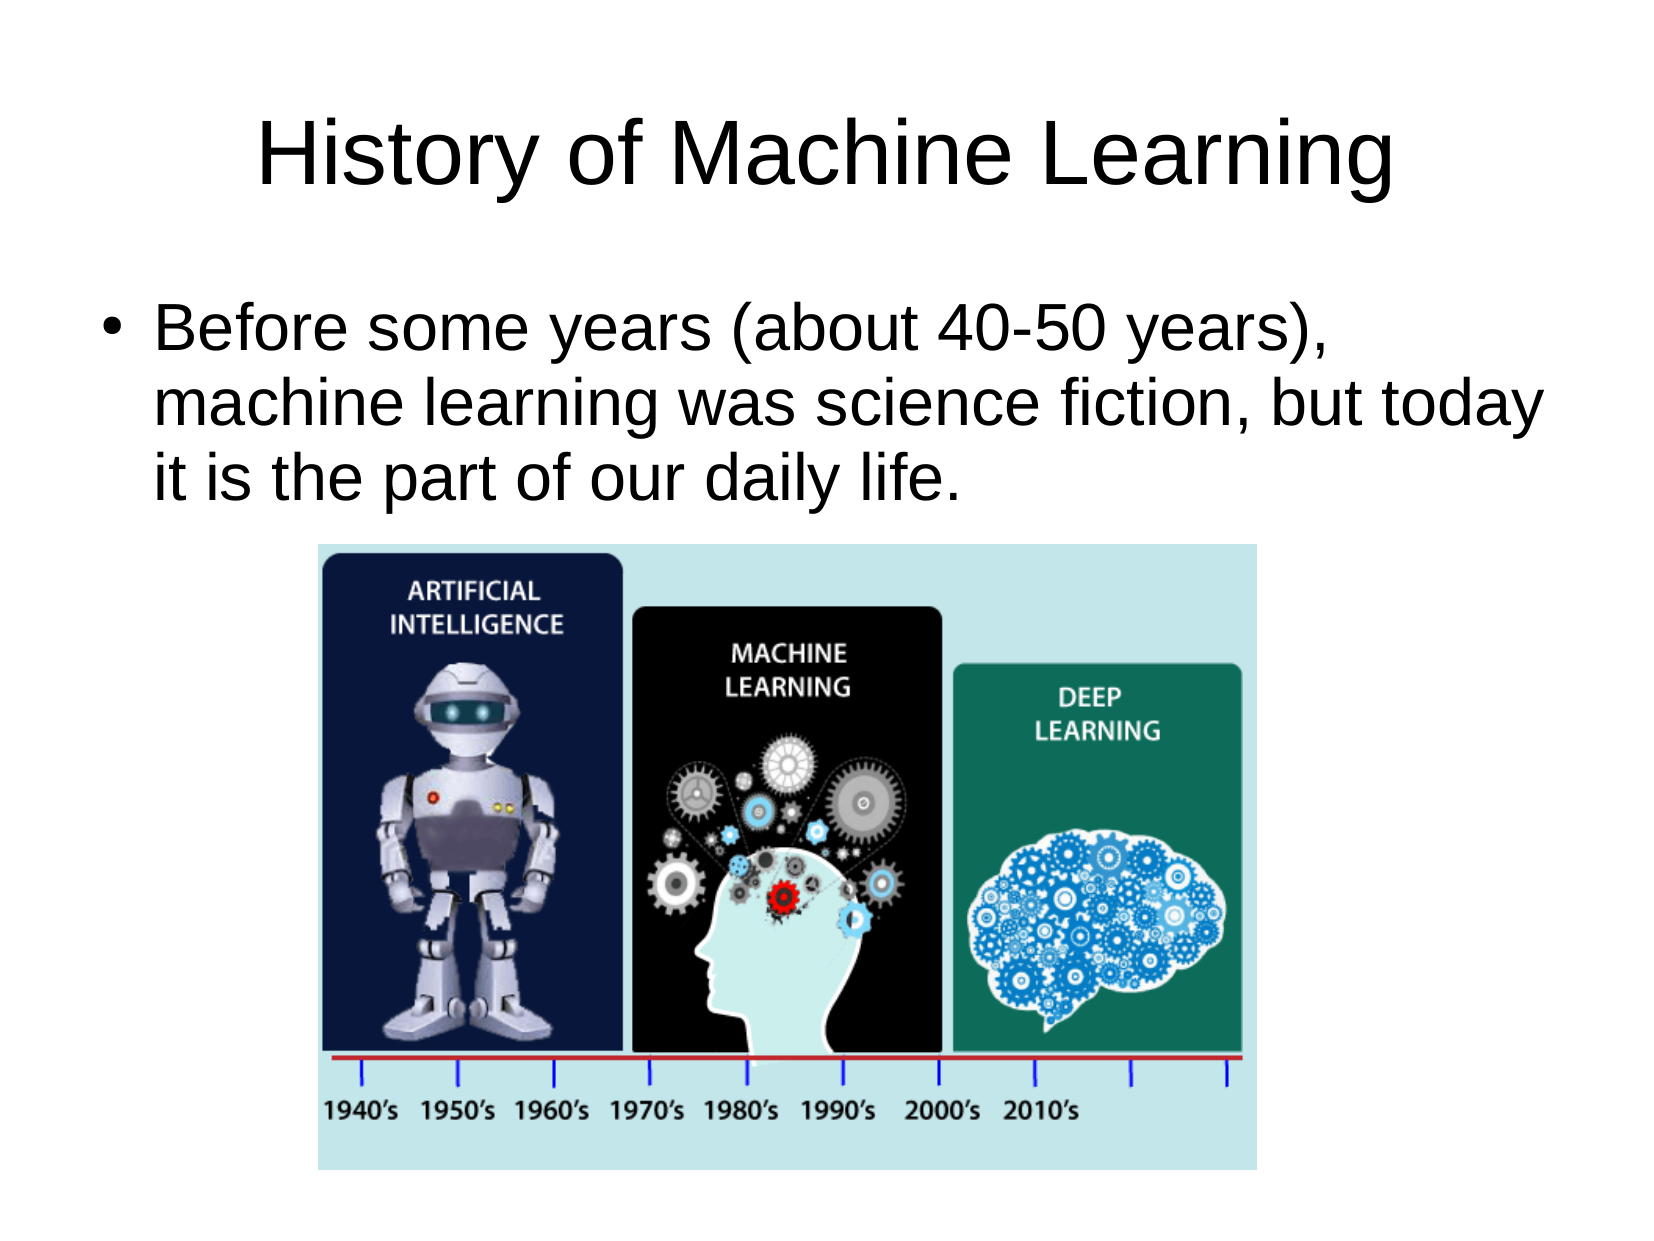

# History of Machine Learning
Before some years (about 40-50 years), machine learning was science fiction, but today it is the part of our daily life.